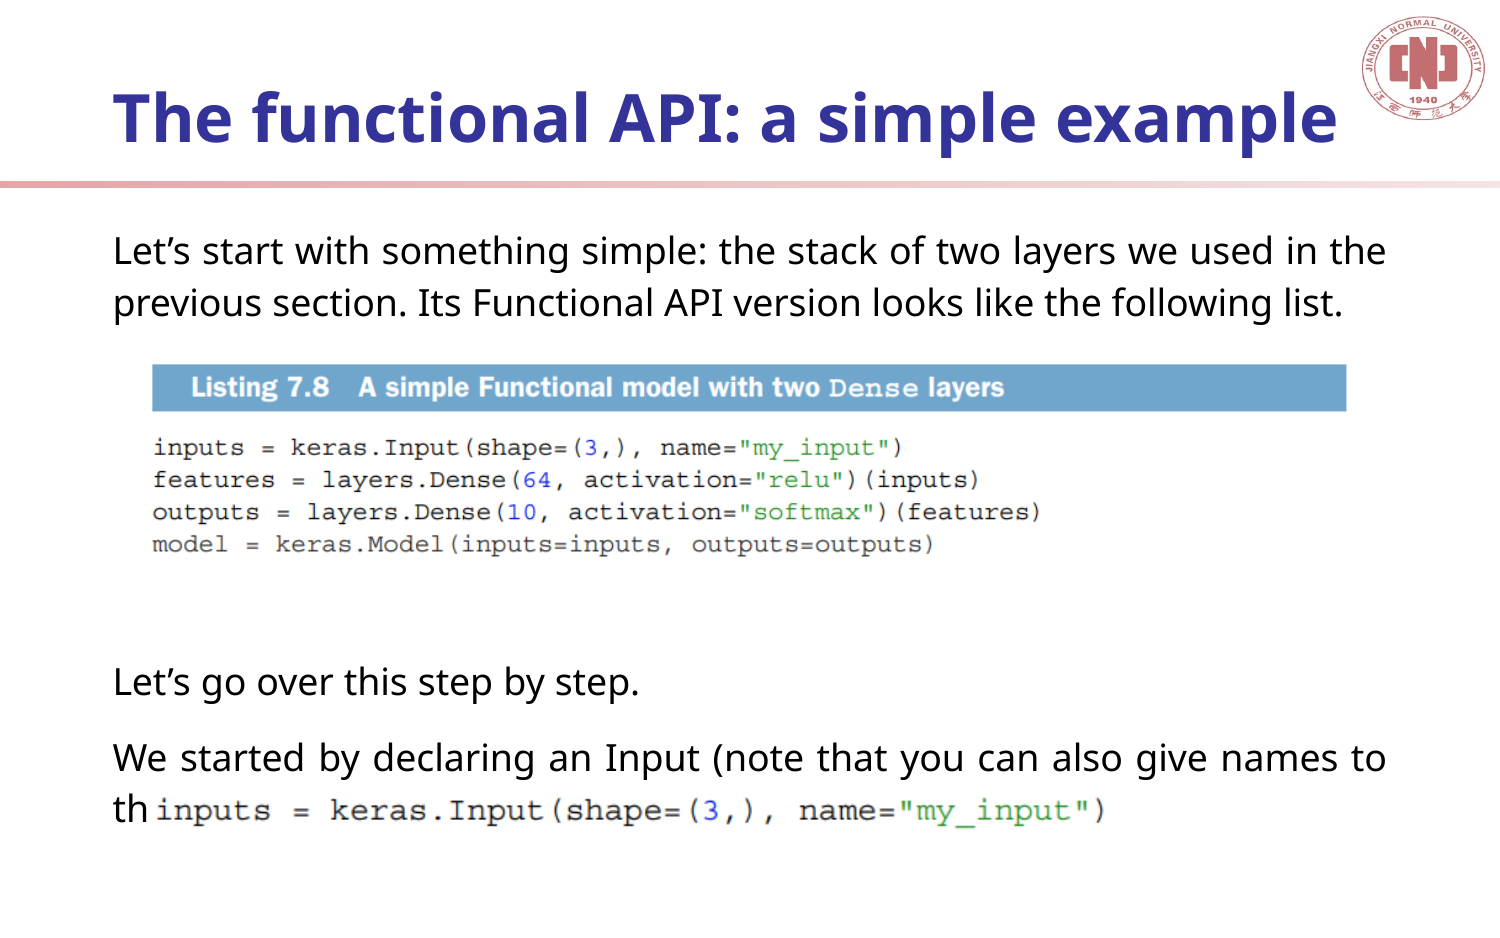

# The functional API: a simple example
Let’s start with something simple: the stack of two layers we used in the previous section. Its Functional API version looks like the following list.
Let’s go over this step by step.
We started by declaring an Input (note that you can also give names to these input objects, like everything else):